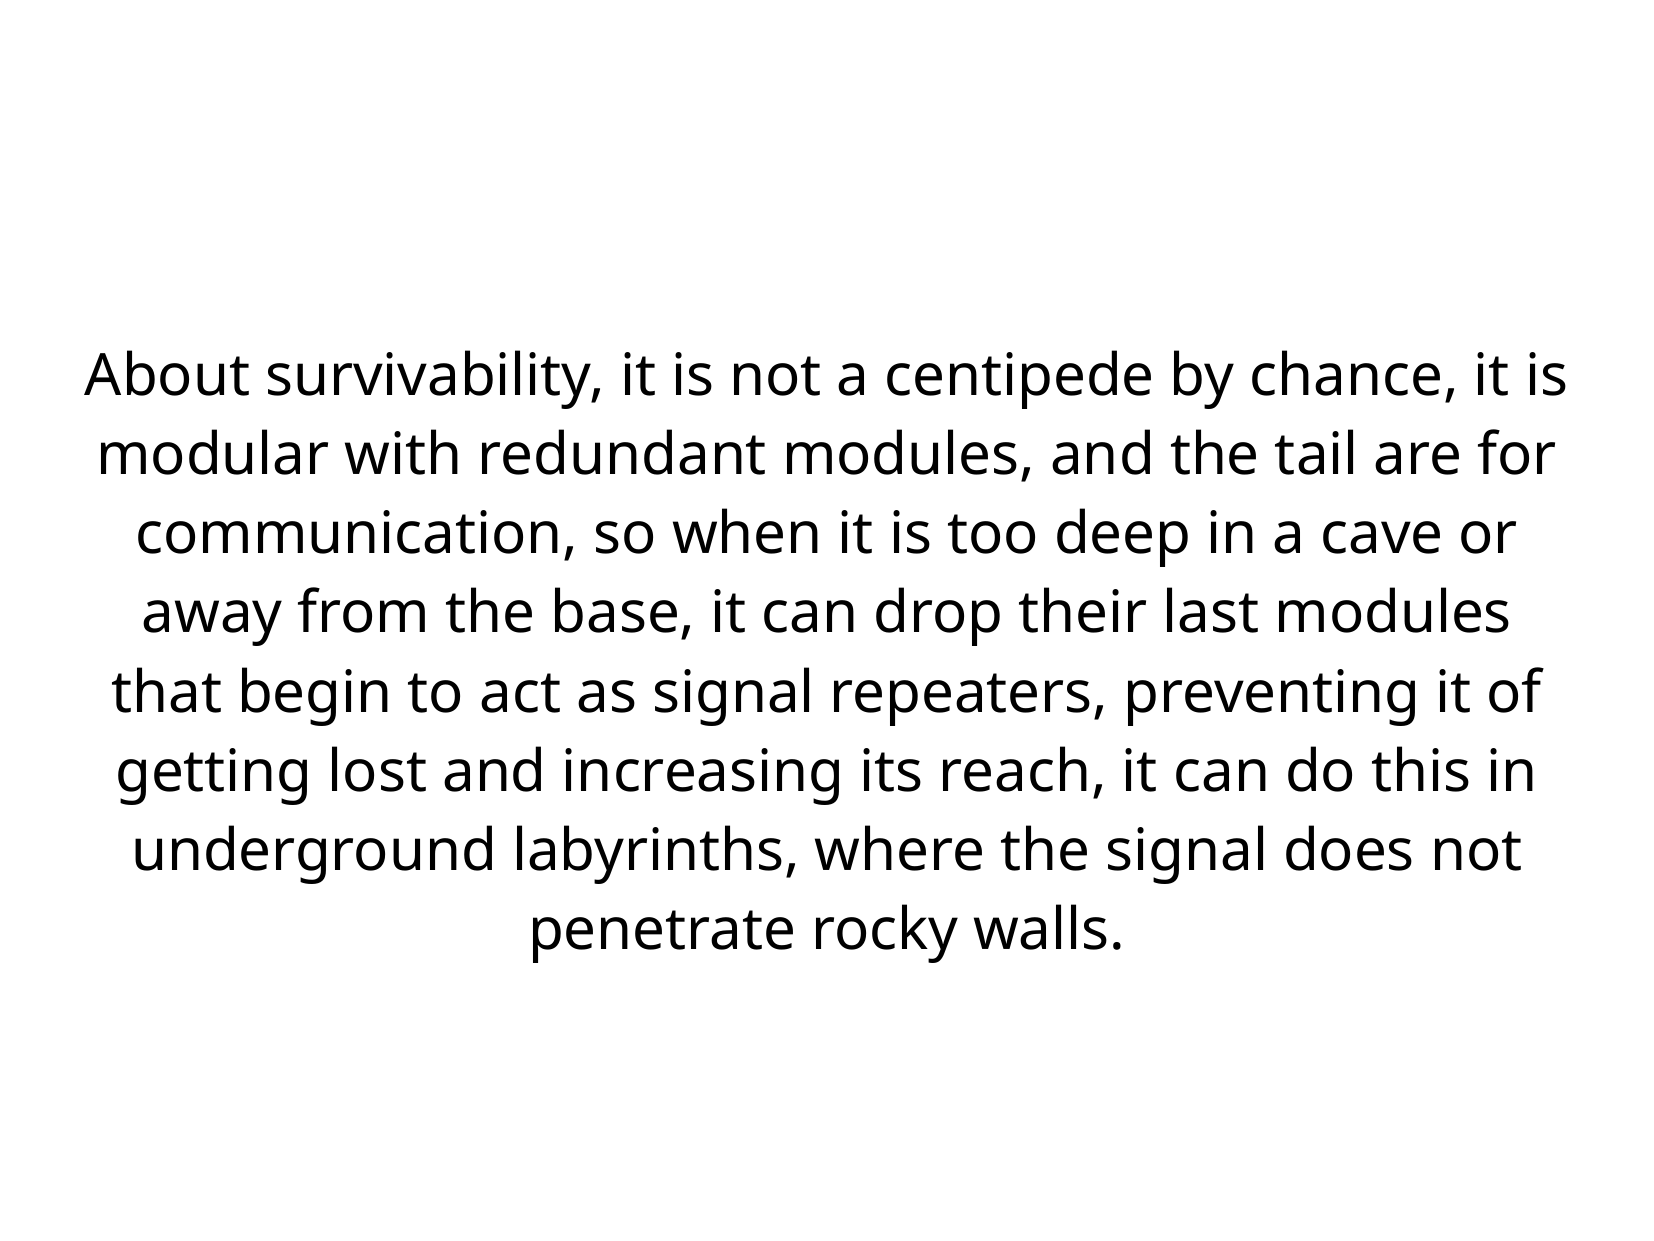

#
About survivability, it is not a centipede by chance, it is modular with redundant modules, and the tail are for communication, so when it is too deep in a cave or away from the base, it can drop their last modules that begin to act as signal repeaters, preventing it of getting lost and increasing its reach, it can do this in underground labyrinths, where the signal does not penetrate rocky walls.